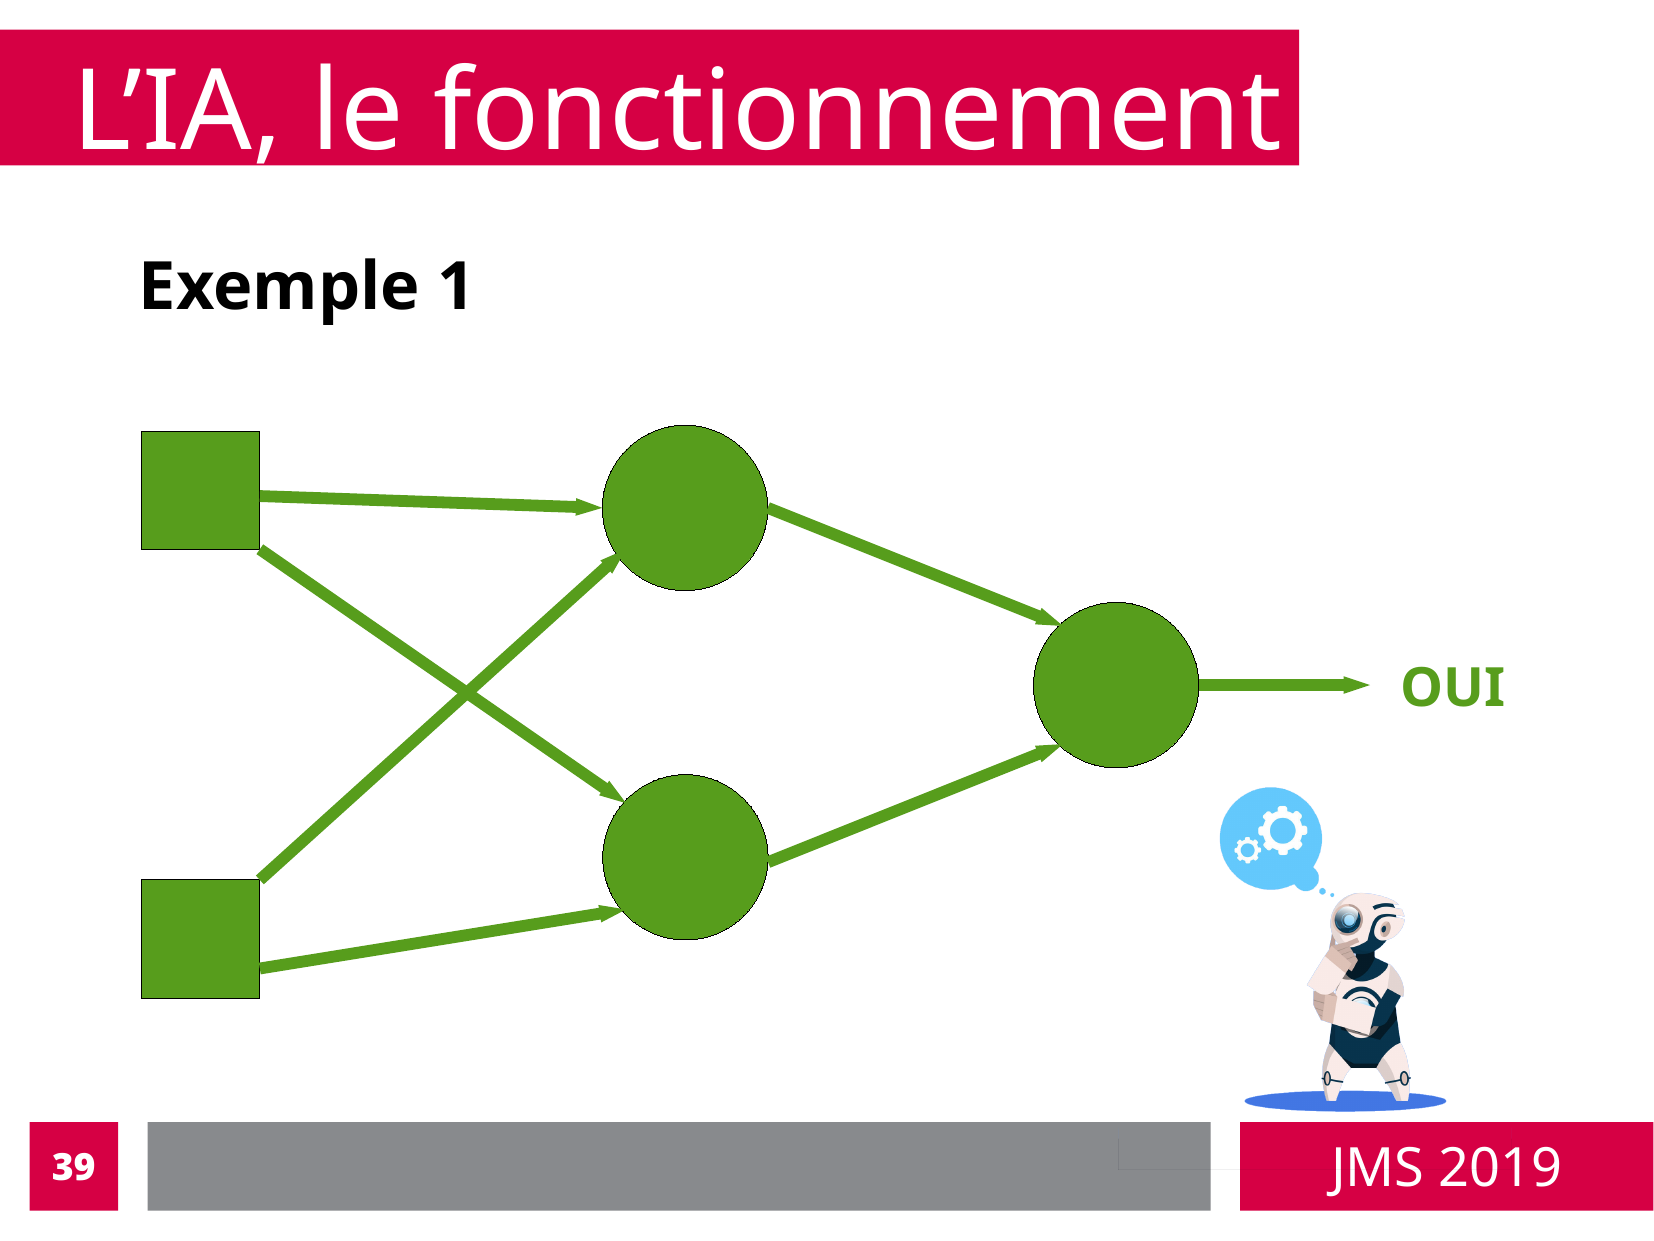

# L’IA, le fonctionnement
Exemple 1
OUI
39